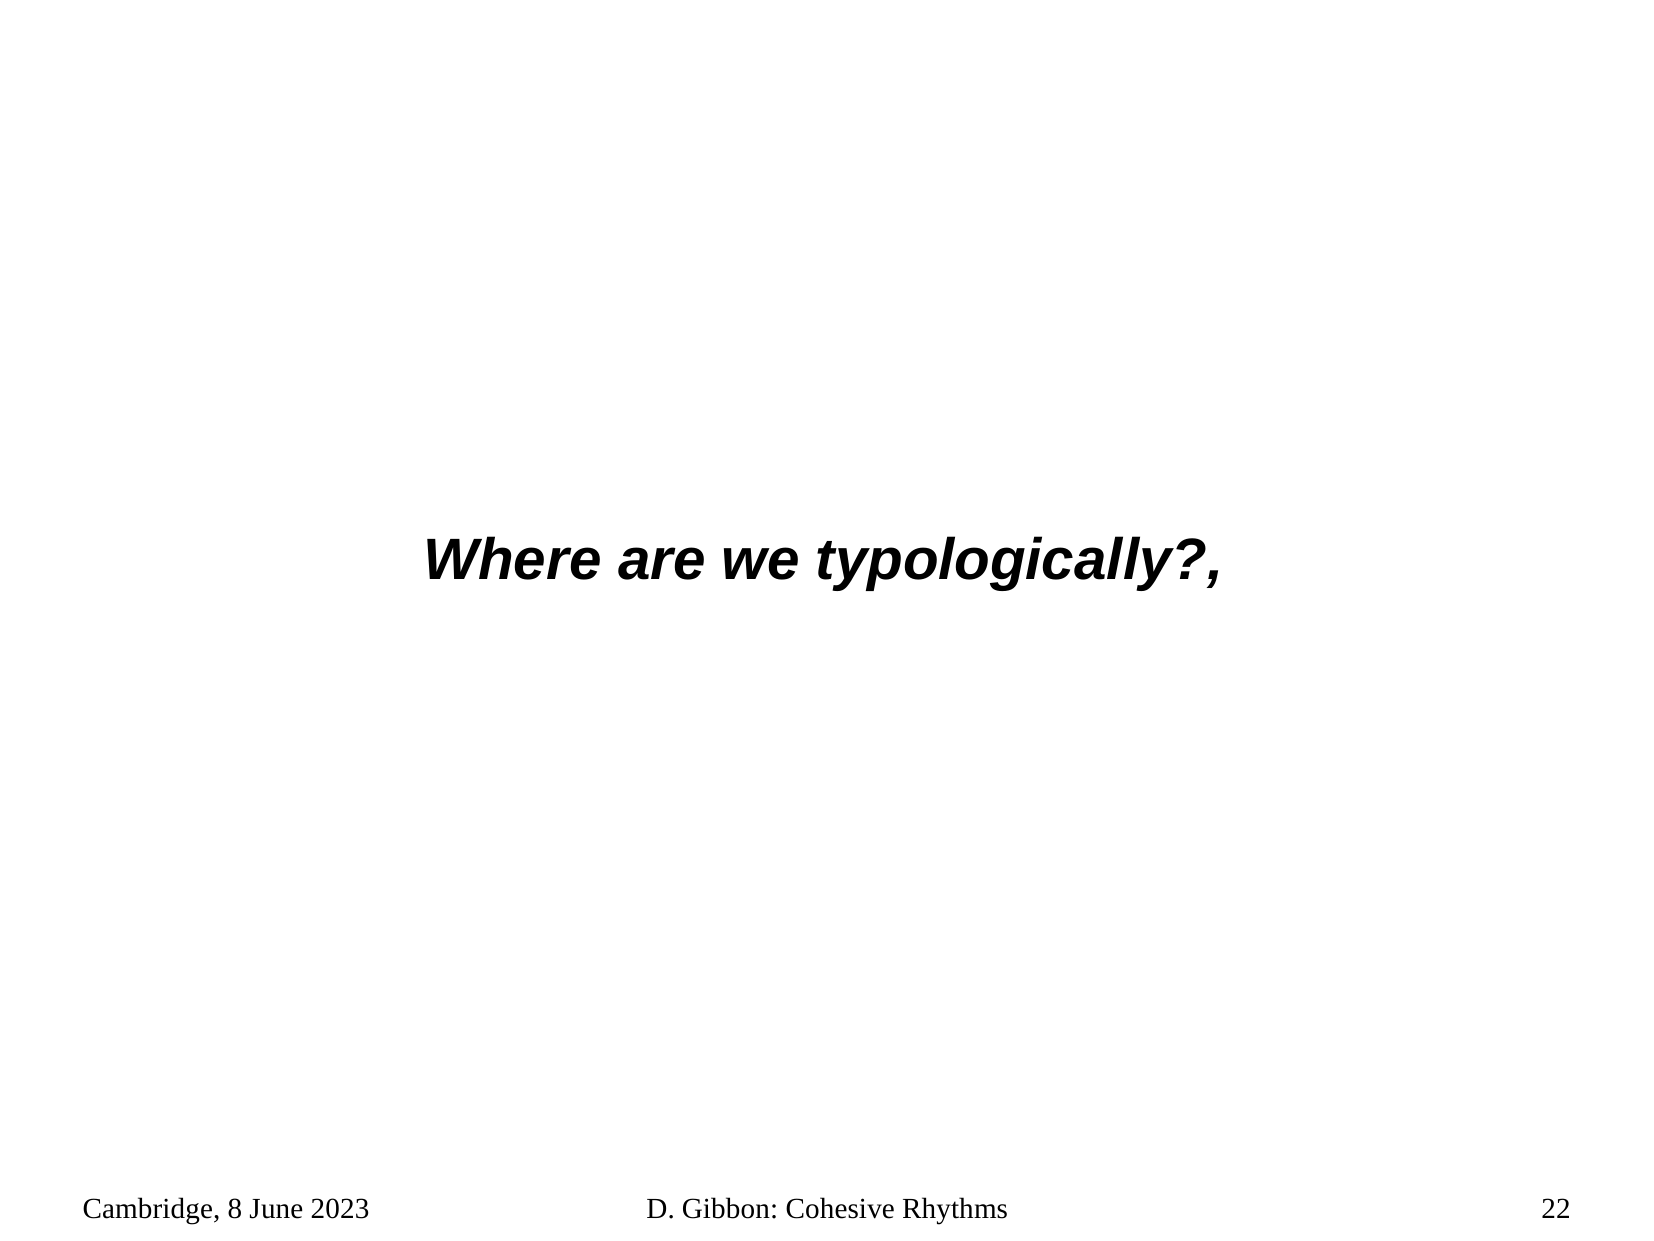

# Where are we typologically?,
Cambridge, 8 June 2023
D. Gibbon: Cohesive Rhythms
22